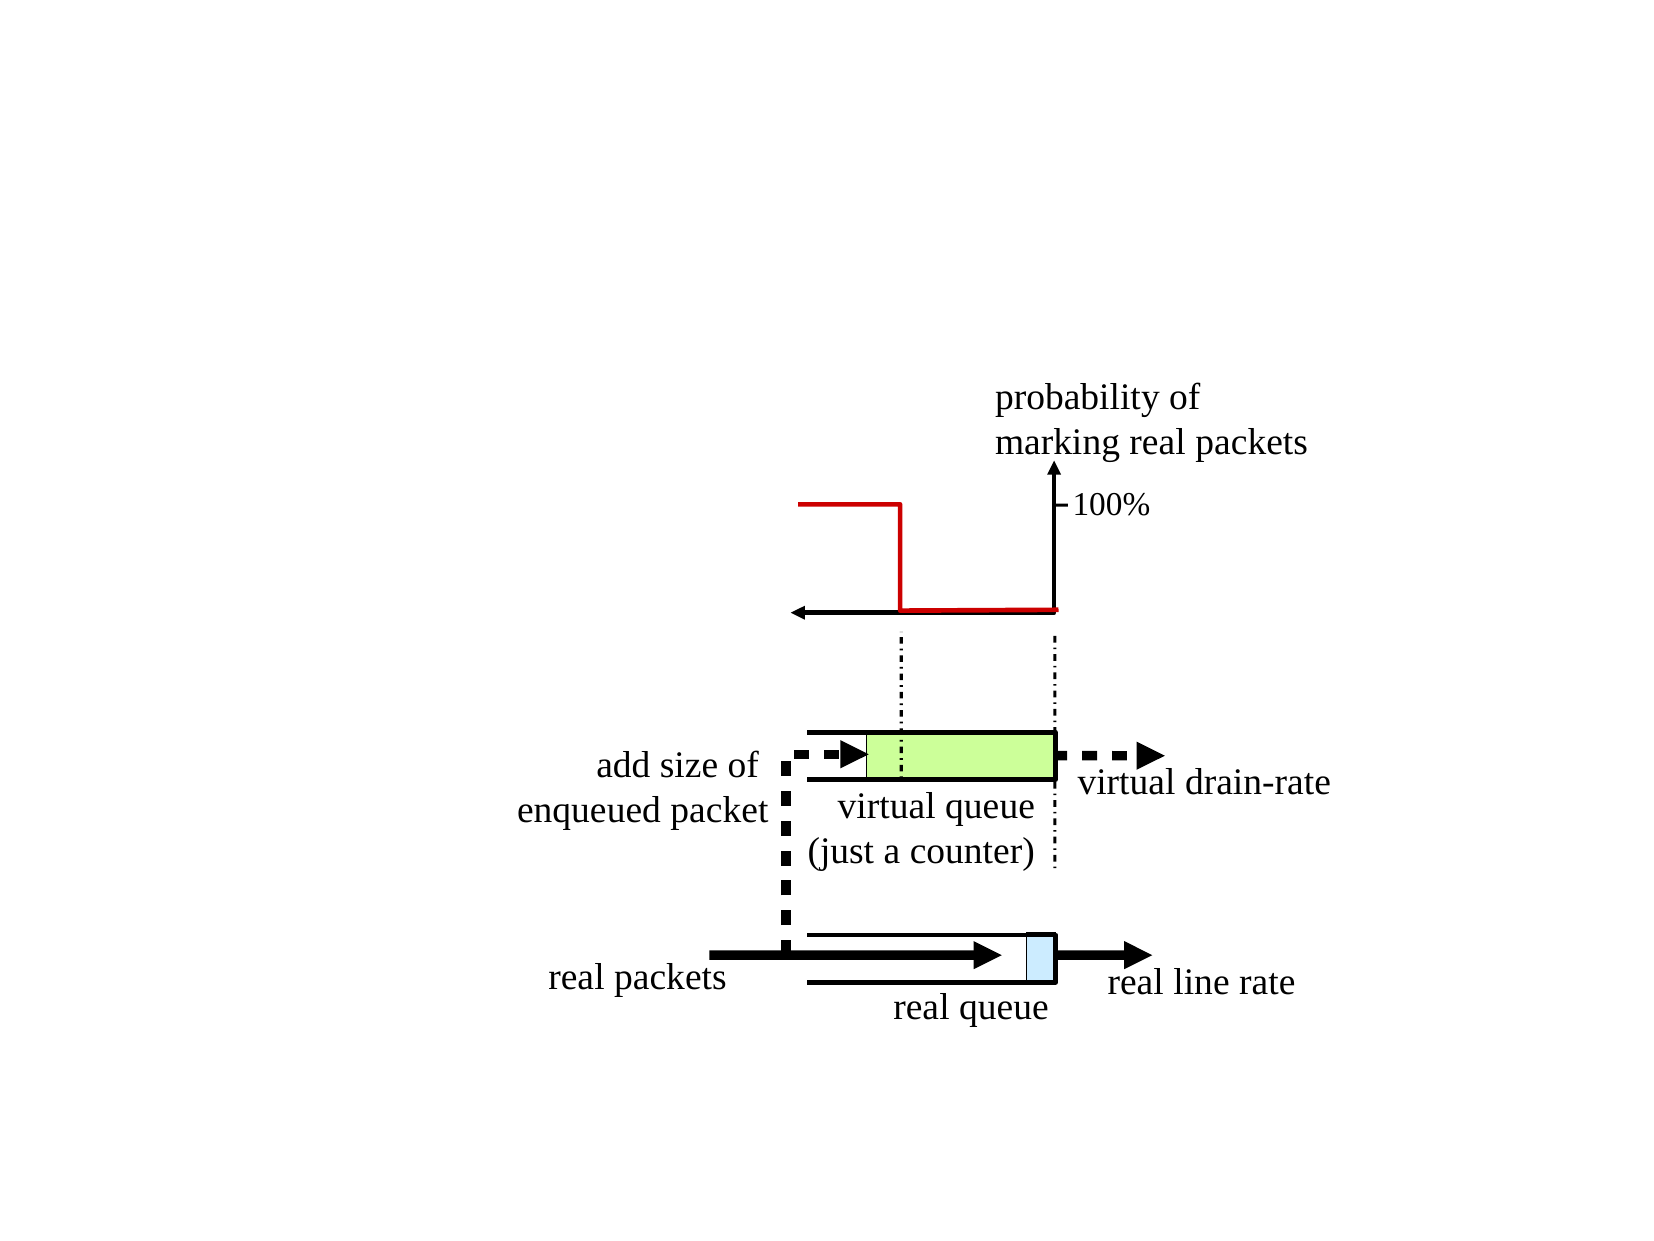

probability of marking real packets
100%
add size of
enqueued packet
virtual drain-rate
virtual queue
(just a counter)
real packets
real line rate
real queue